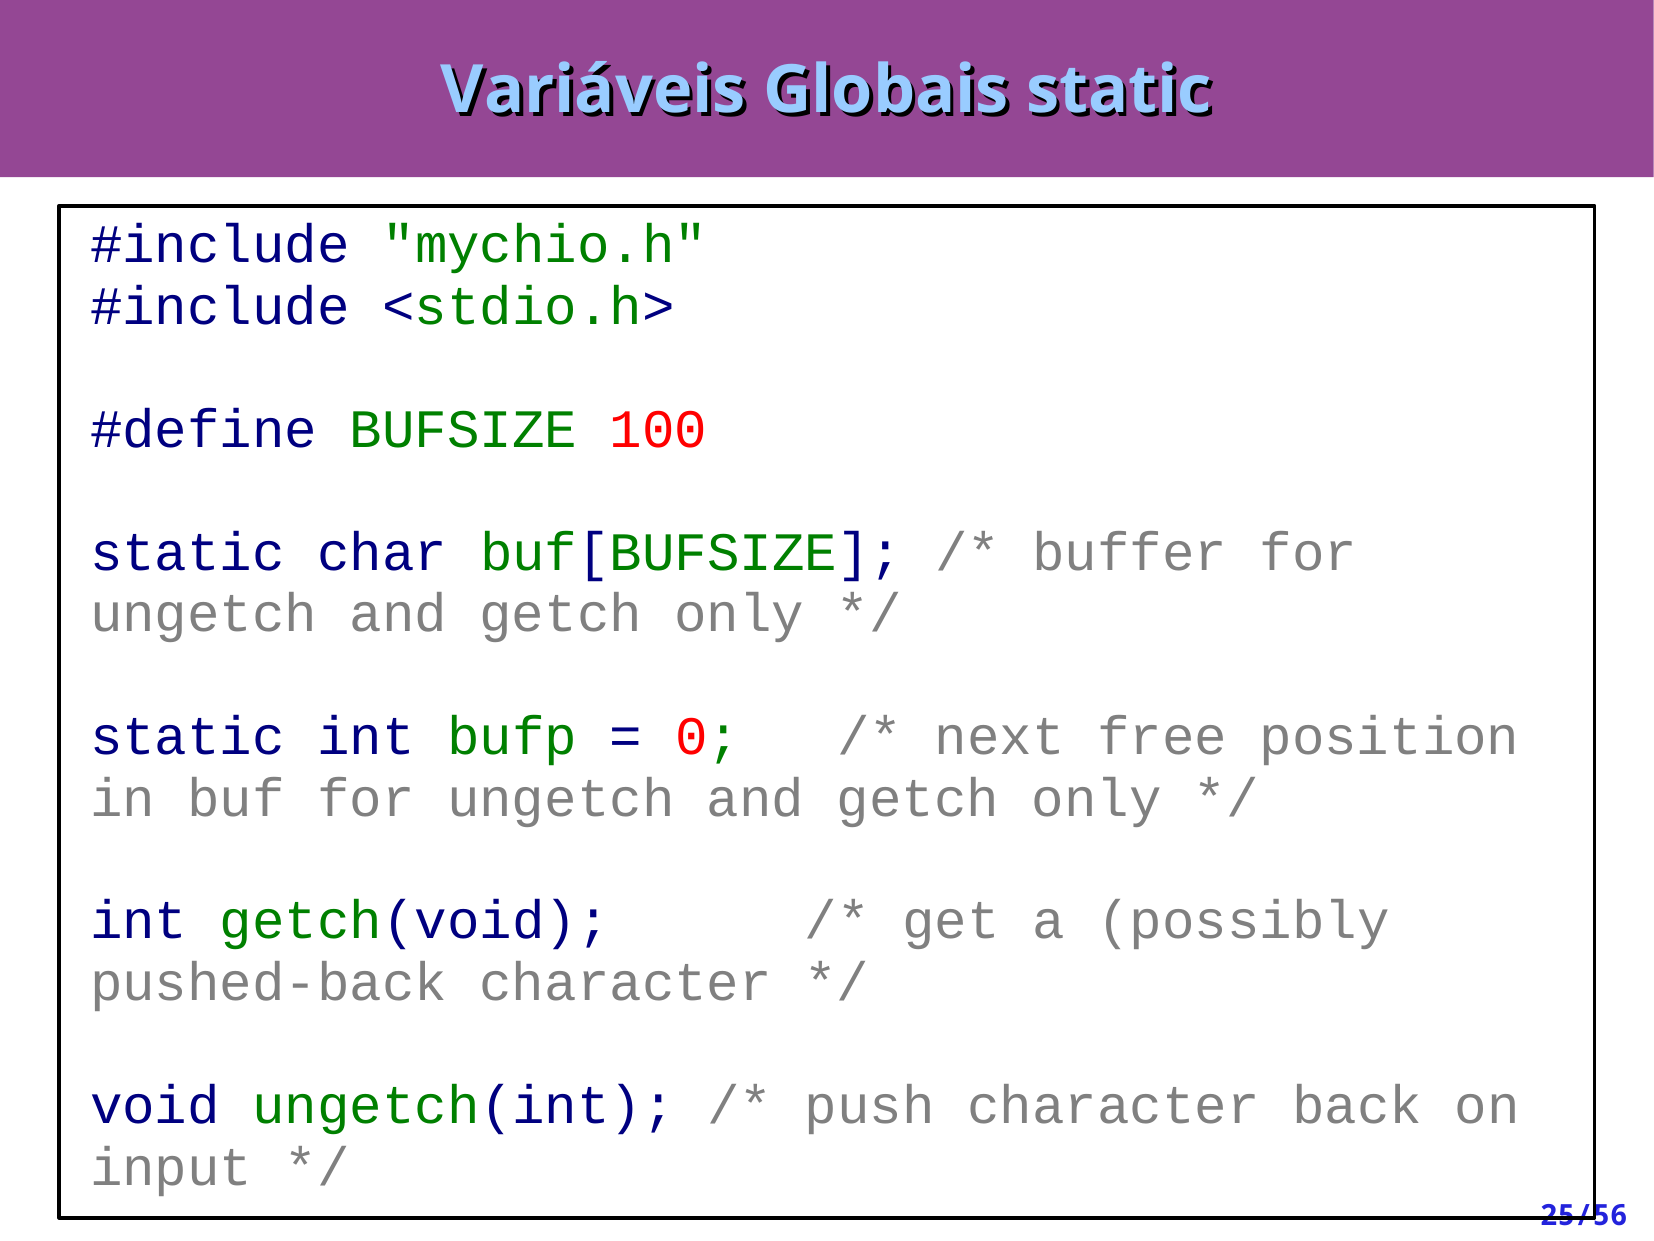

# Variáveis Globais static
#include "mychio.h"
#include <stdio.h>
#define BUFSIZE 100
static char buf[BUFSIZE]; /* buffer for ungetch and getch only */
static int bufp = 0; /* next free position in buf for ungetch and getch only */
int getch(void); /* get a (possibly pushed-back character */
void ungetch(int); /* push character back on input */
25